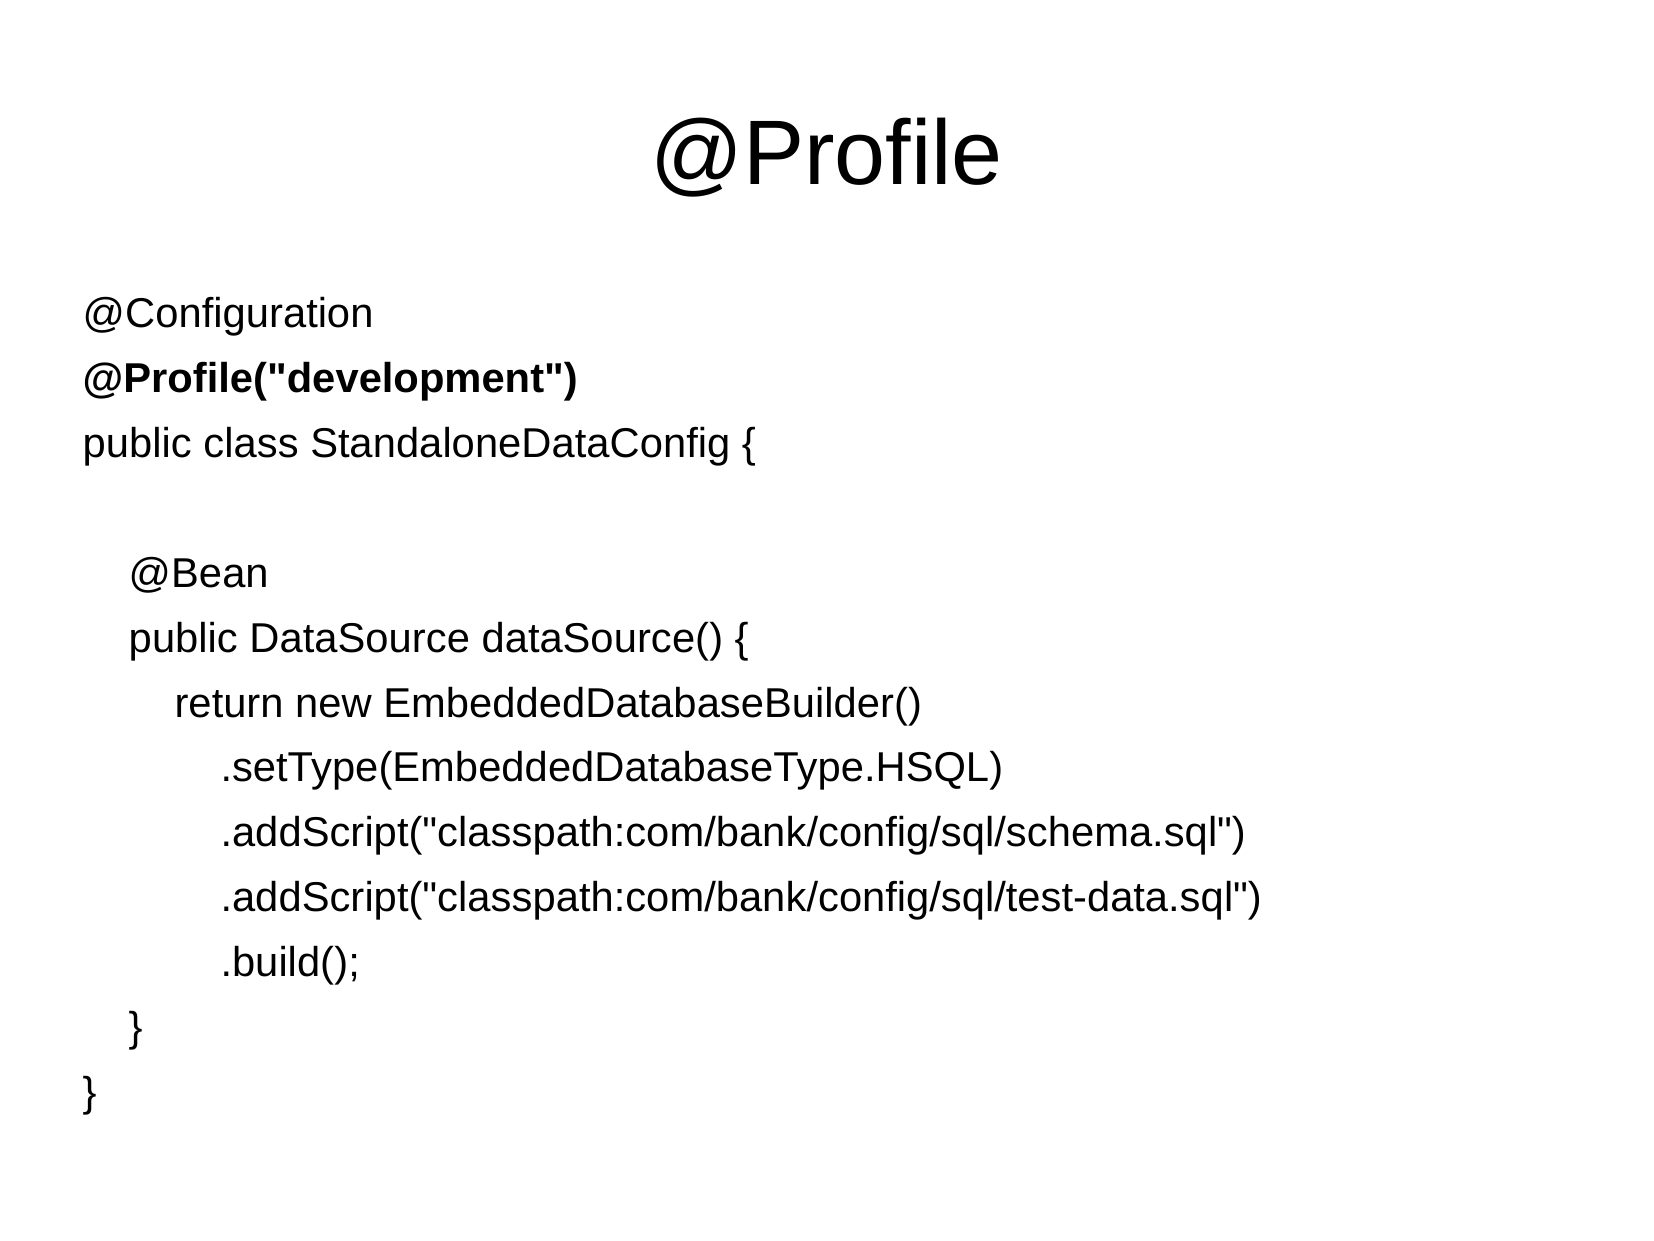

# @Profile
@Configuration
@Profile("development")
public class StandaloneDataConfig {
 @Bean
 public DataSource dataSource() {
 return new EmbeddedDatabaseBuilder()
 .setType(EmbeddedDatabaseType.HSQL)
 .addScript("classpath:com/bank/config/sql/schema.sql")
 .addScript("classpath:com/bank/config/sql/test-data.sql")
 .build();
 }
}